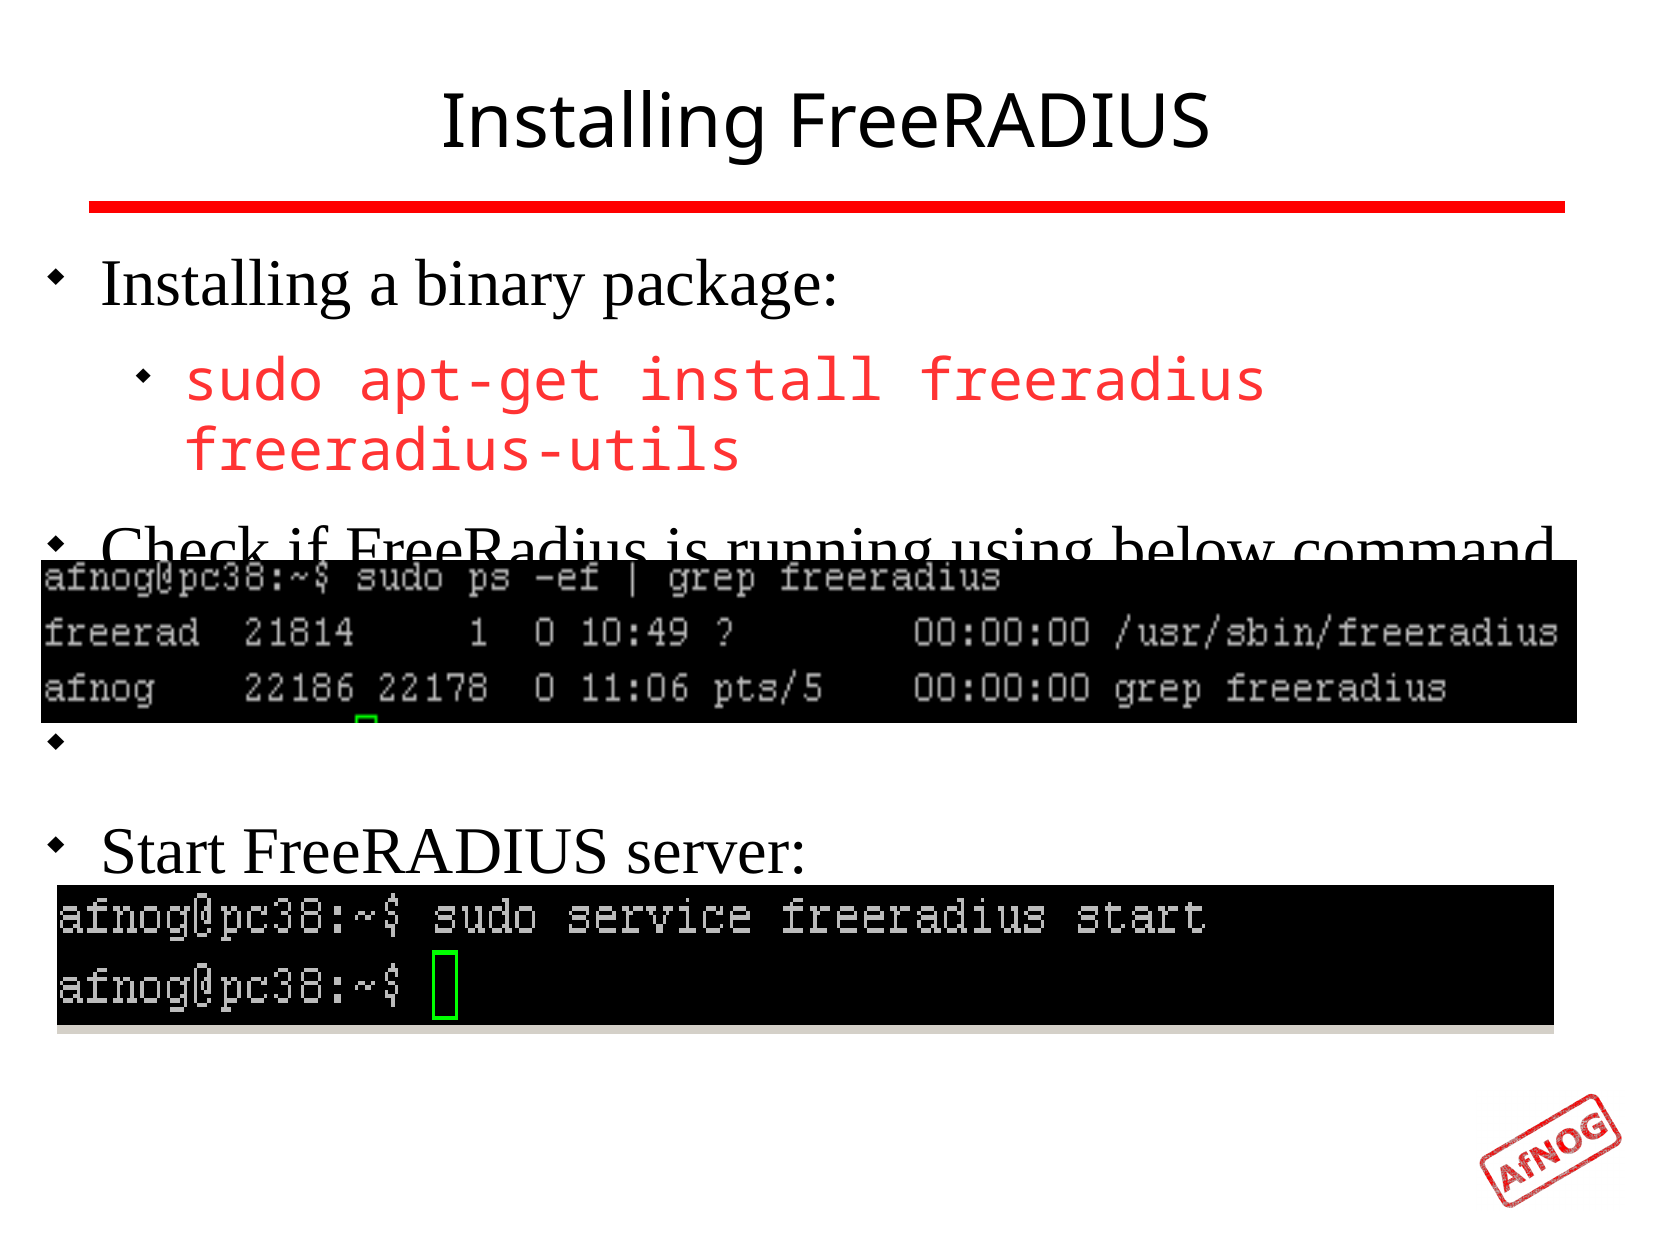

# Installing FreeRADIUS
Installing a binary package:
sudo apt-get install freeradius freeradius-utils
Check if FreeRadius is running using below command
Start FreeRADIUS server: